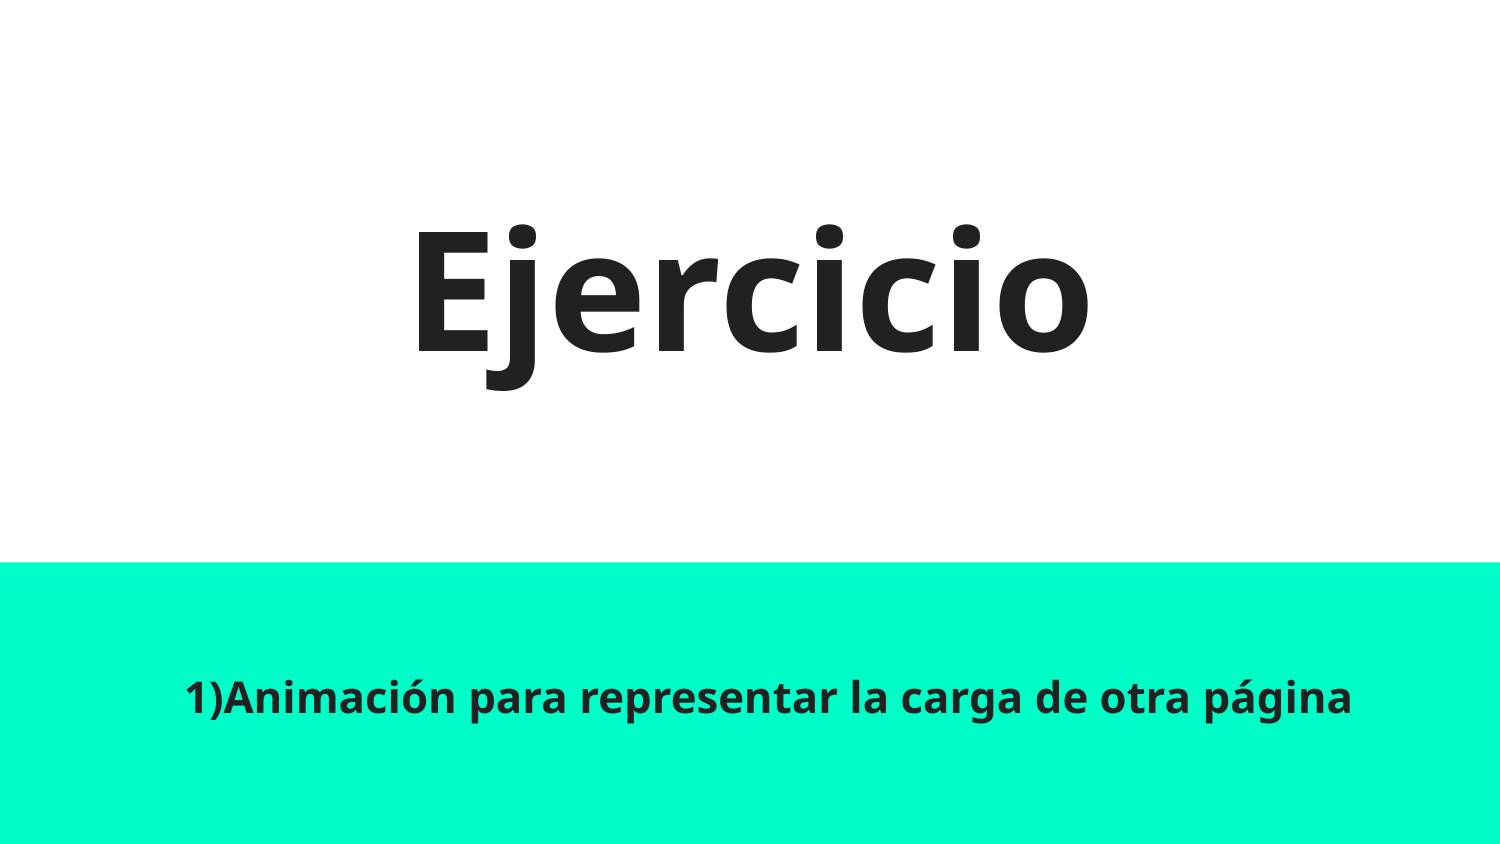

# Ejercicio
Animación para representar la carga de otra página